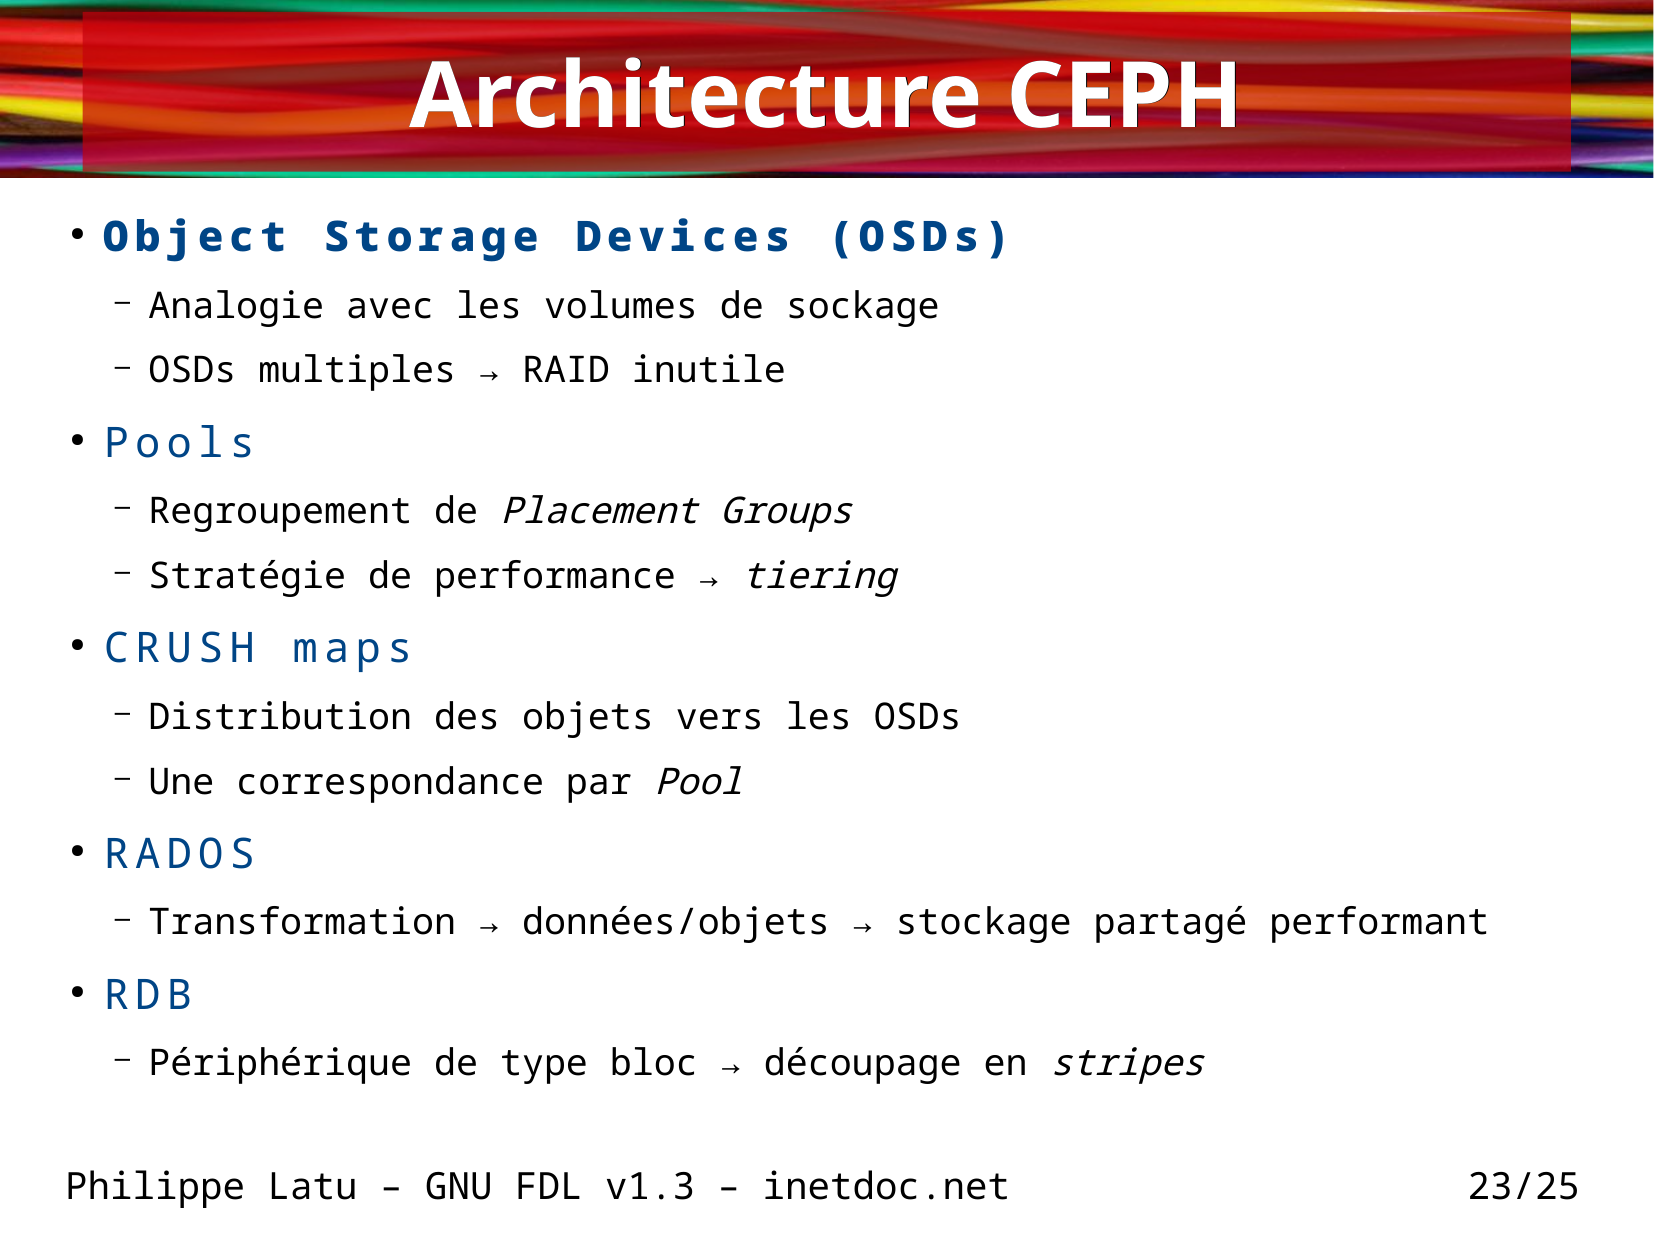

# Architecture CEPH
Object Storage Devices (OSDs)
Analogie avec les volumes de sockage
OSDs multiples → RAID inutile
Pools
Regroupement de Placement Groups
Stratégie de performance → tiering
CRUSH maps
Distribution des objets vers les OSDs
Une correspondance par Pool
RADOS
Transformation → données/objets → stockage partagé performant
RDB
Périphérique de type bloc → découpage en stripes
Philippe Latu – GNU FDL v1.3 – inetdoc.net /25